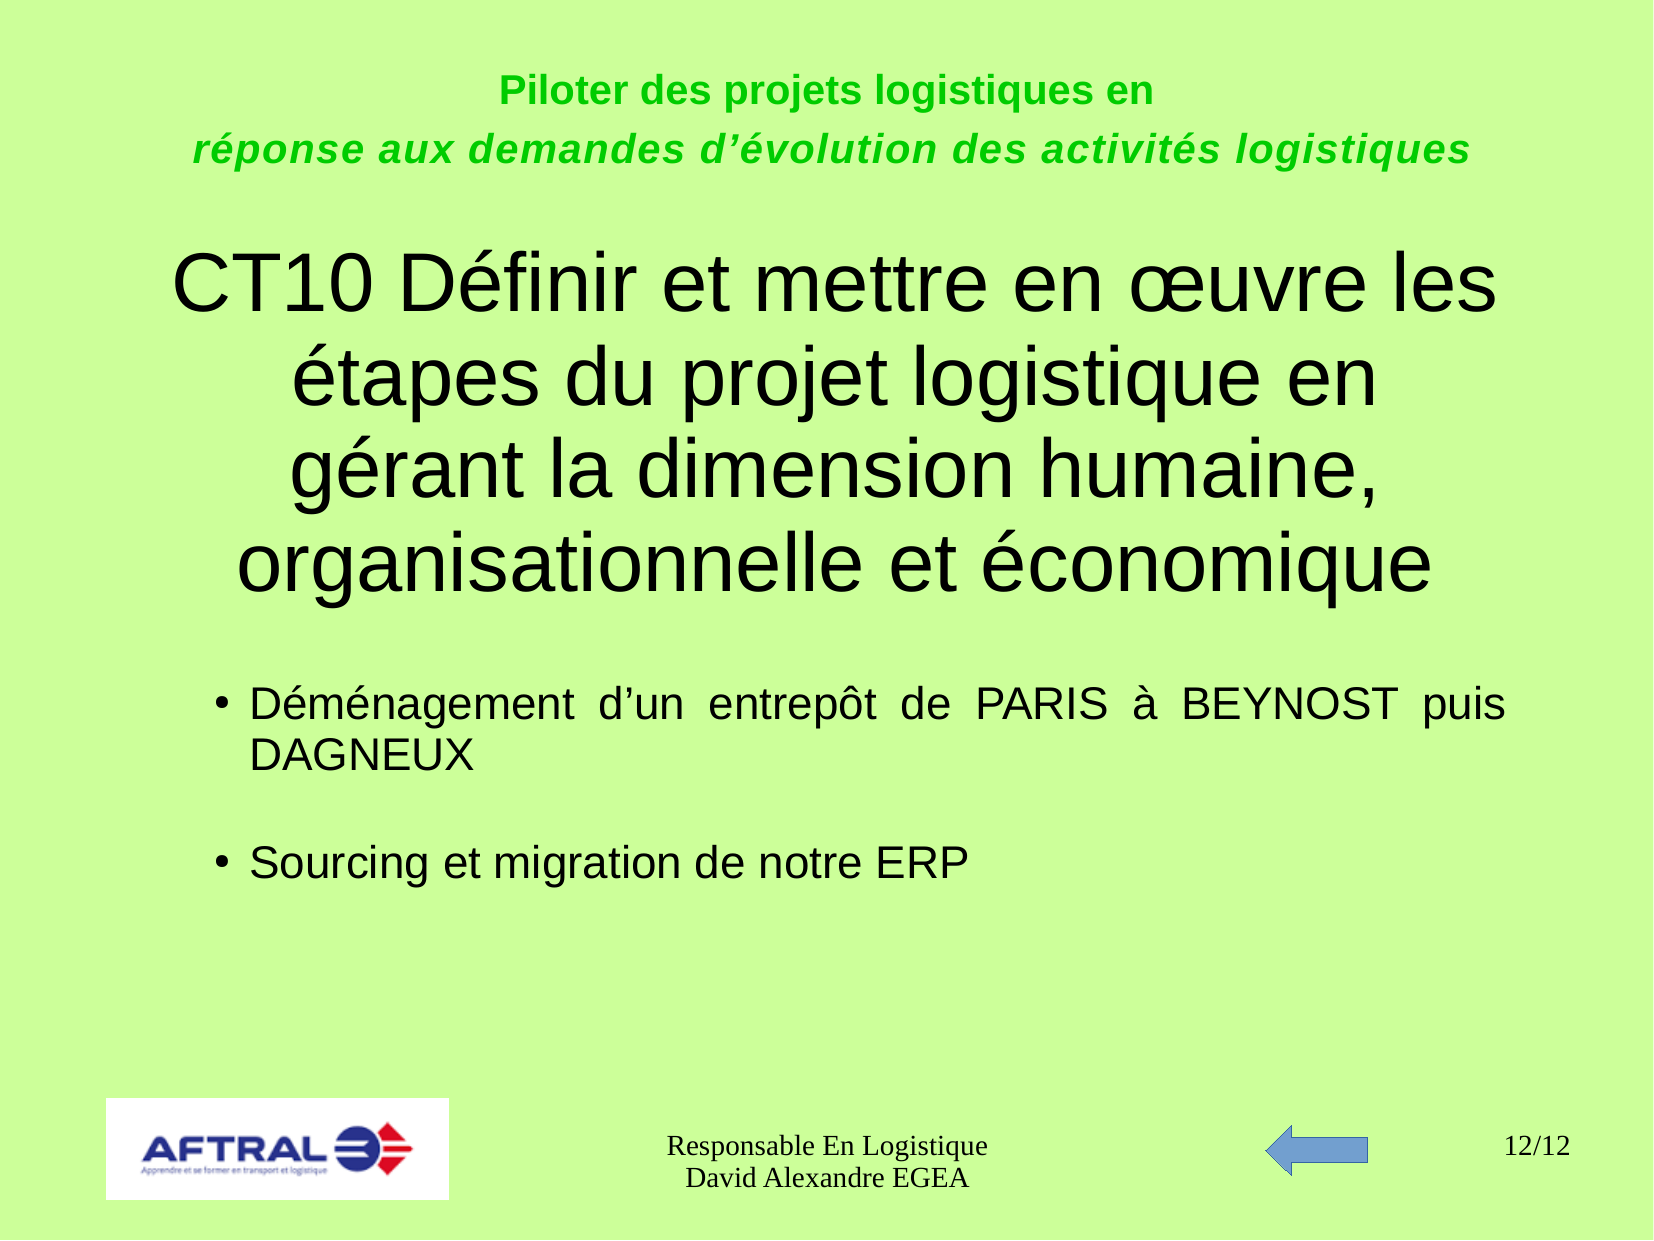

Piloter des projets logistiques en
réponse aux demandes d’évolution des activités logistiques
CT10 Définir et mettre en œuvre les étapes du projet logistique en gérant la dimension humaine, organisationnelle et économique
Déménagement d’un entrepôt de PARIS à BEYNOST puis DAGNEUX
Sourcing et migration de notre ERP
Responsable En Logistique EGEA
12